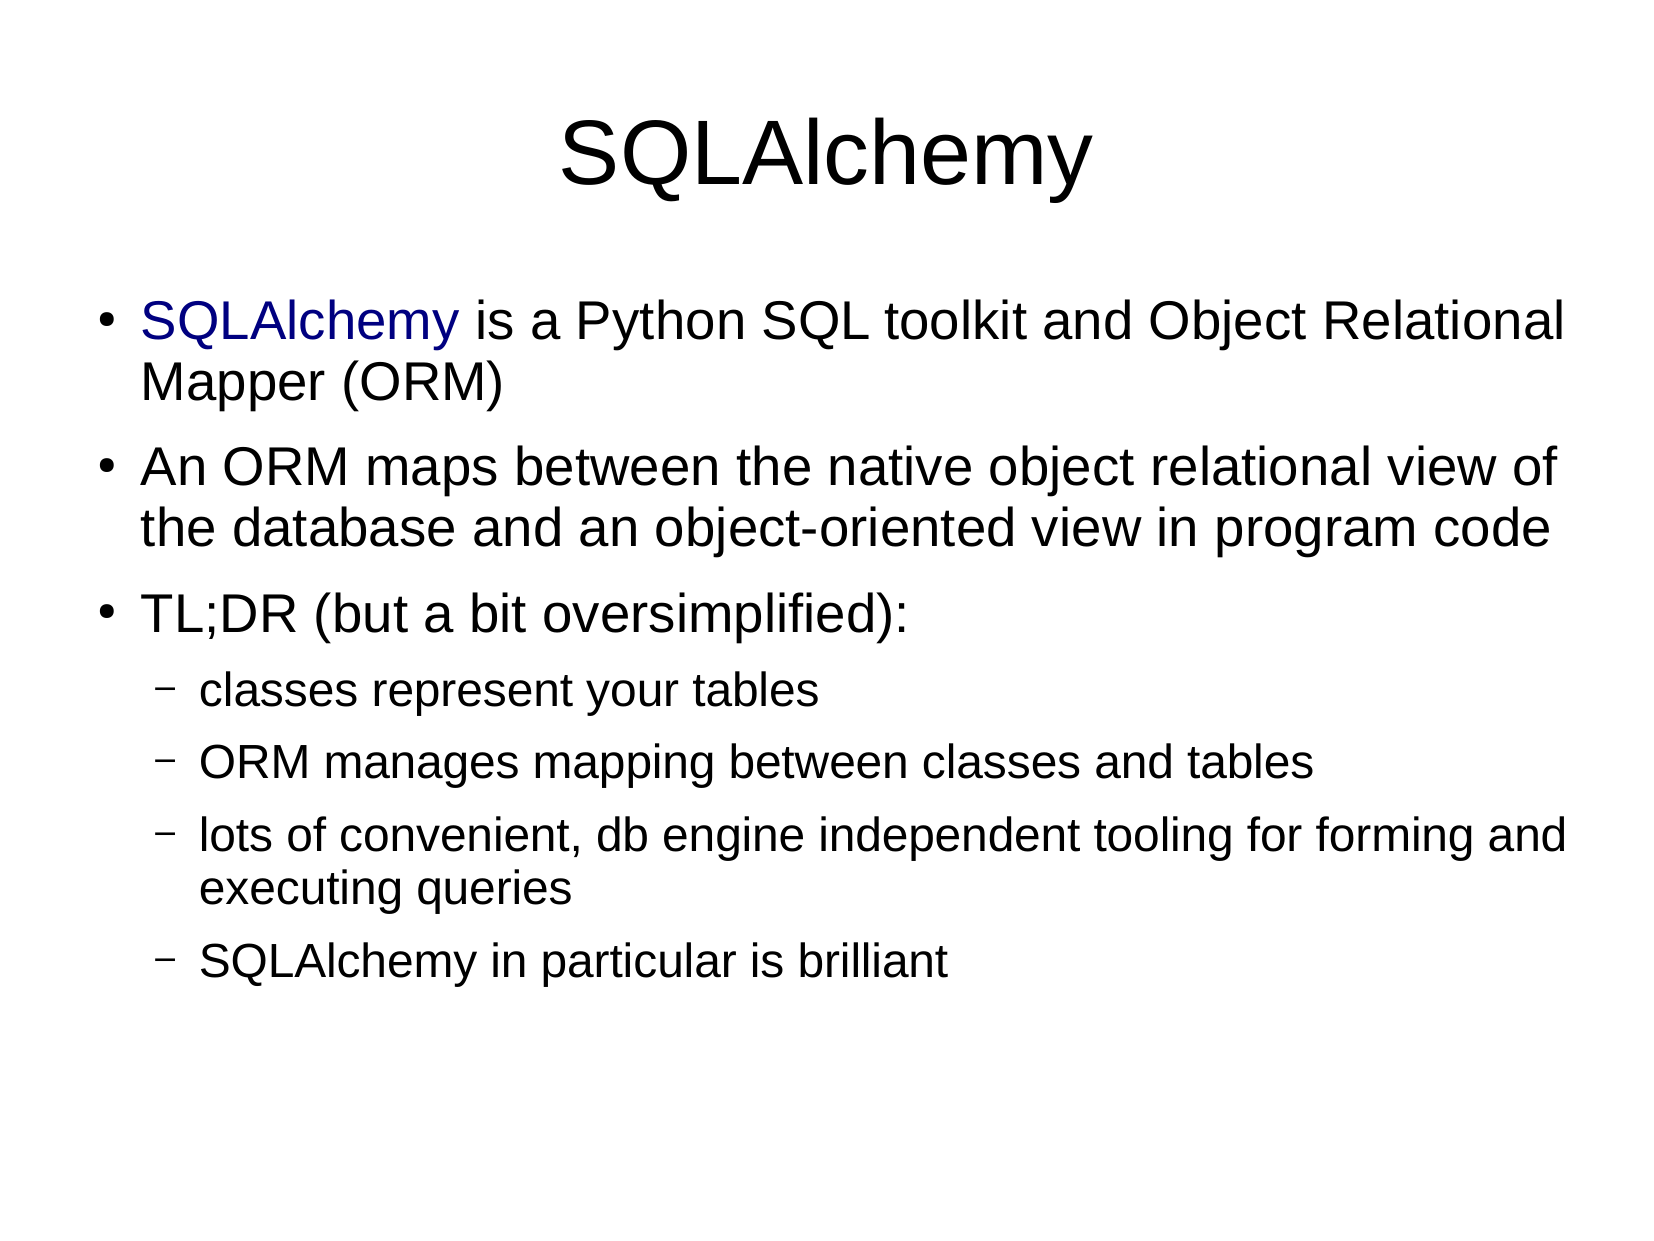

# SQLAlchemy
SQLAlchemy is a Python SQL toolkit and Object Relational Mapper (ORM)
An ORM maps between the native object relational view of the database and an object-oriented view in program code
TL;DR (but a bit oversimplified):
classes represent your tables
ORM manages mapping between classes and tables
lots of convenient, db engine independent tooling for forming and executing queries
SQLAlchemy in particular is brilliant